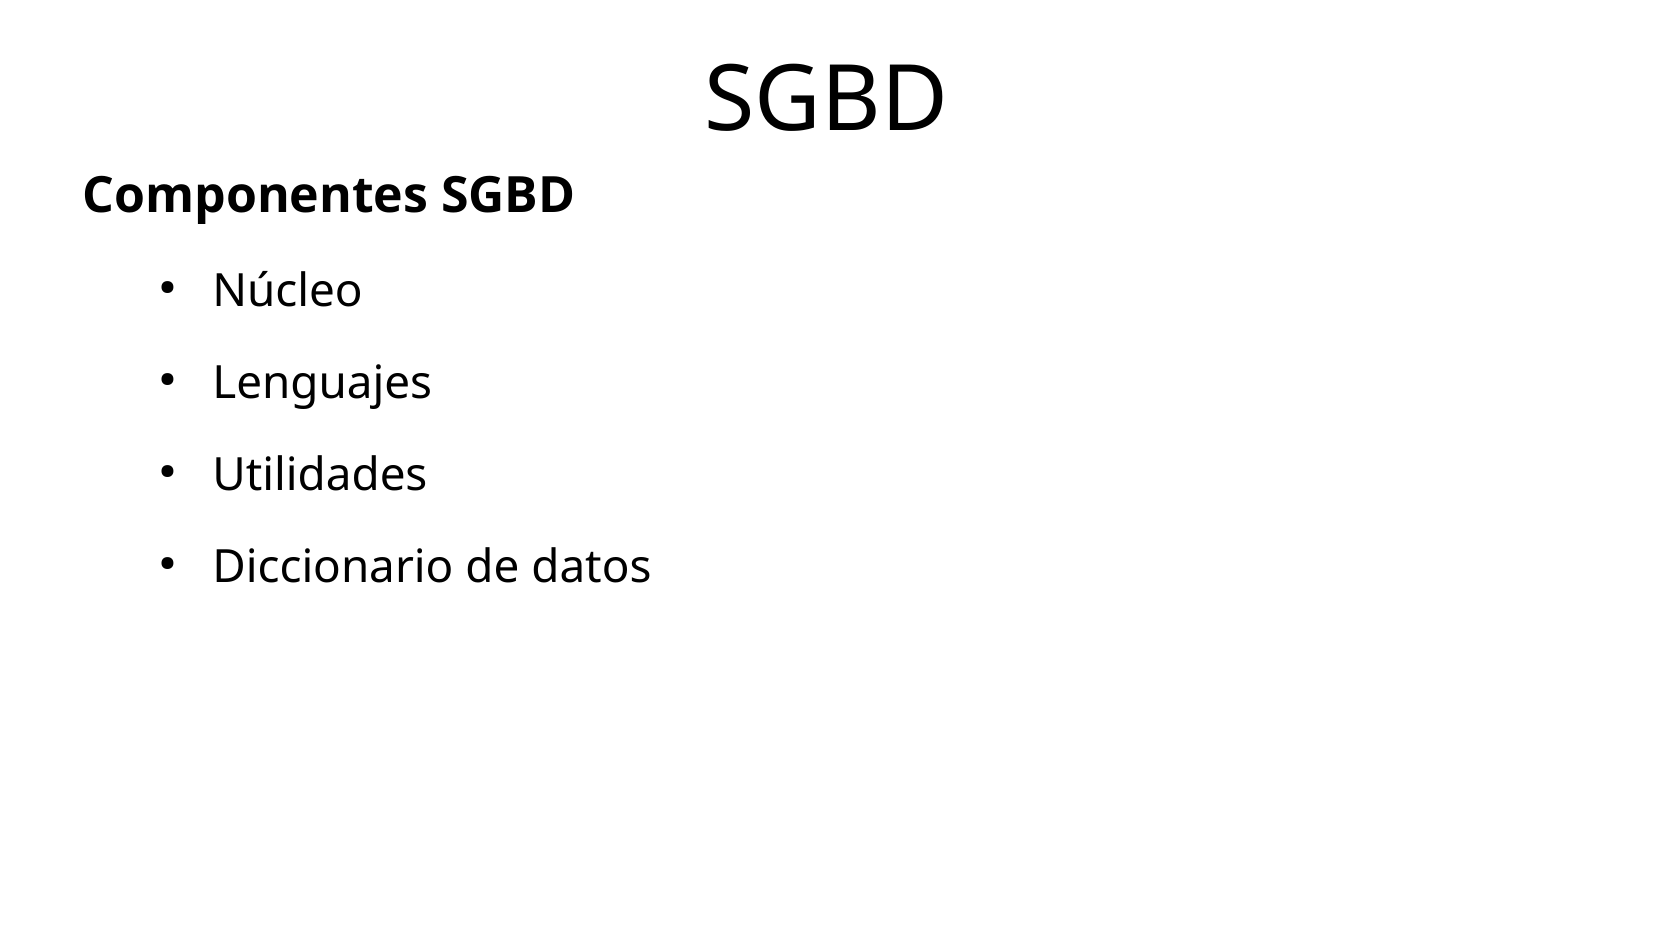

# SGBD
Componentes SGBD
Núcleo
Lenguajes
Utilidades
Diccionario de datos